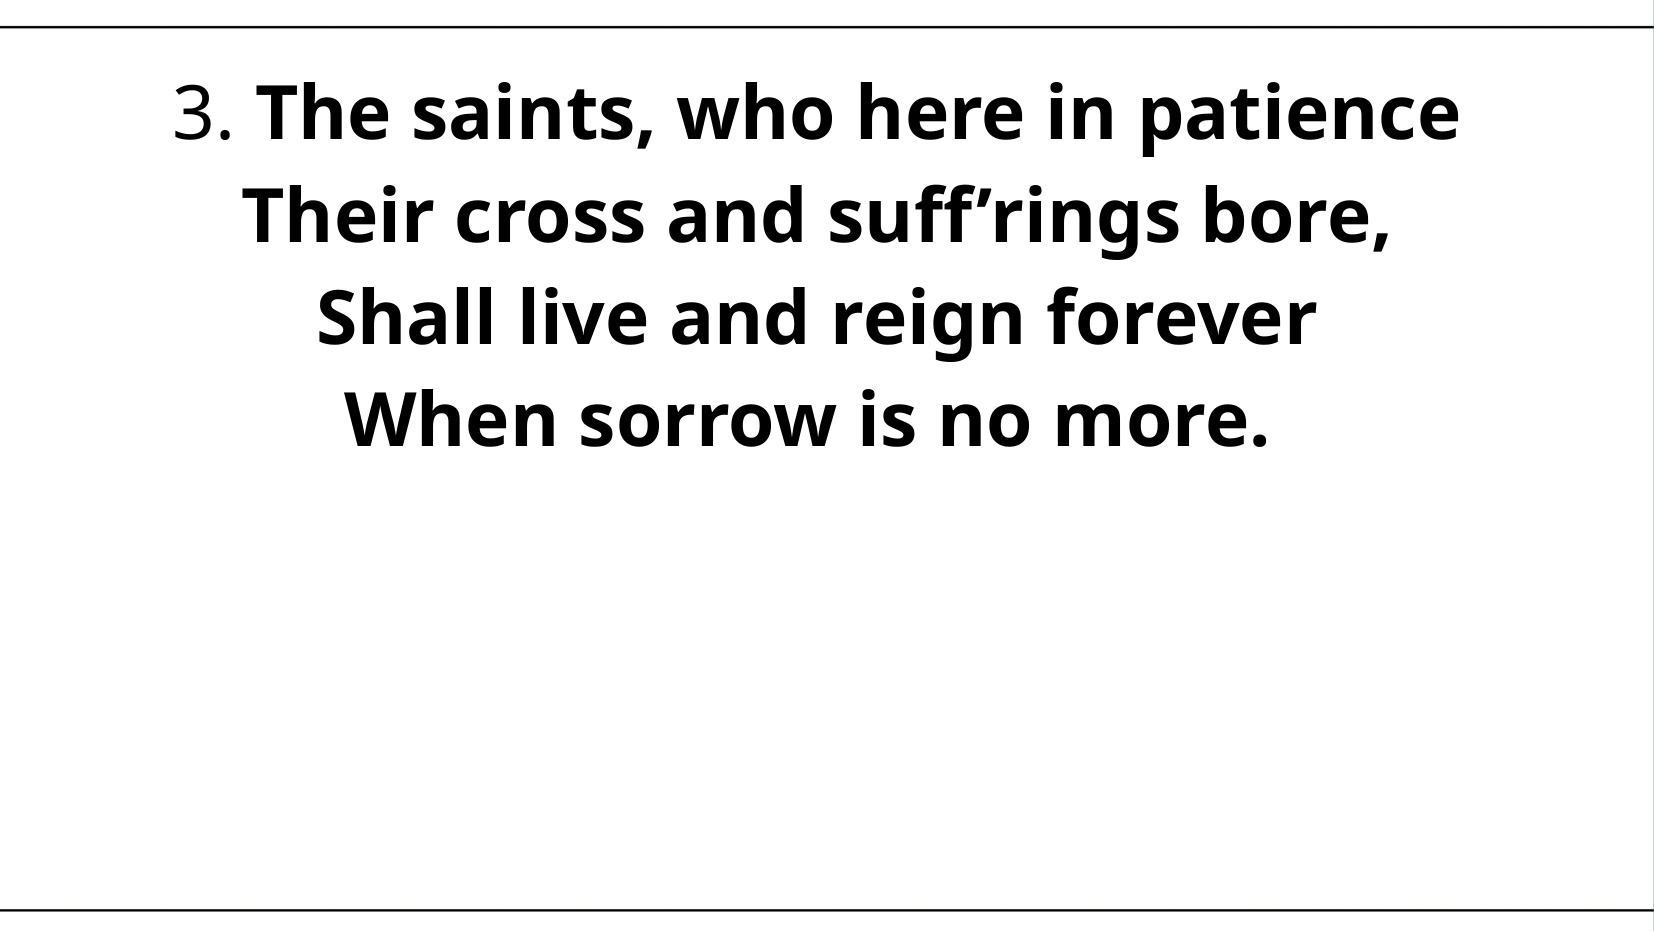

3. The saints, who here in patience
Their cross and suff’rings bore,
Shall live and reign forever
When sorrow is no more.